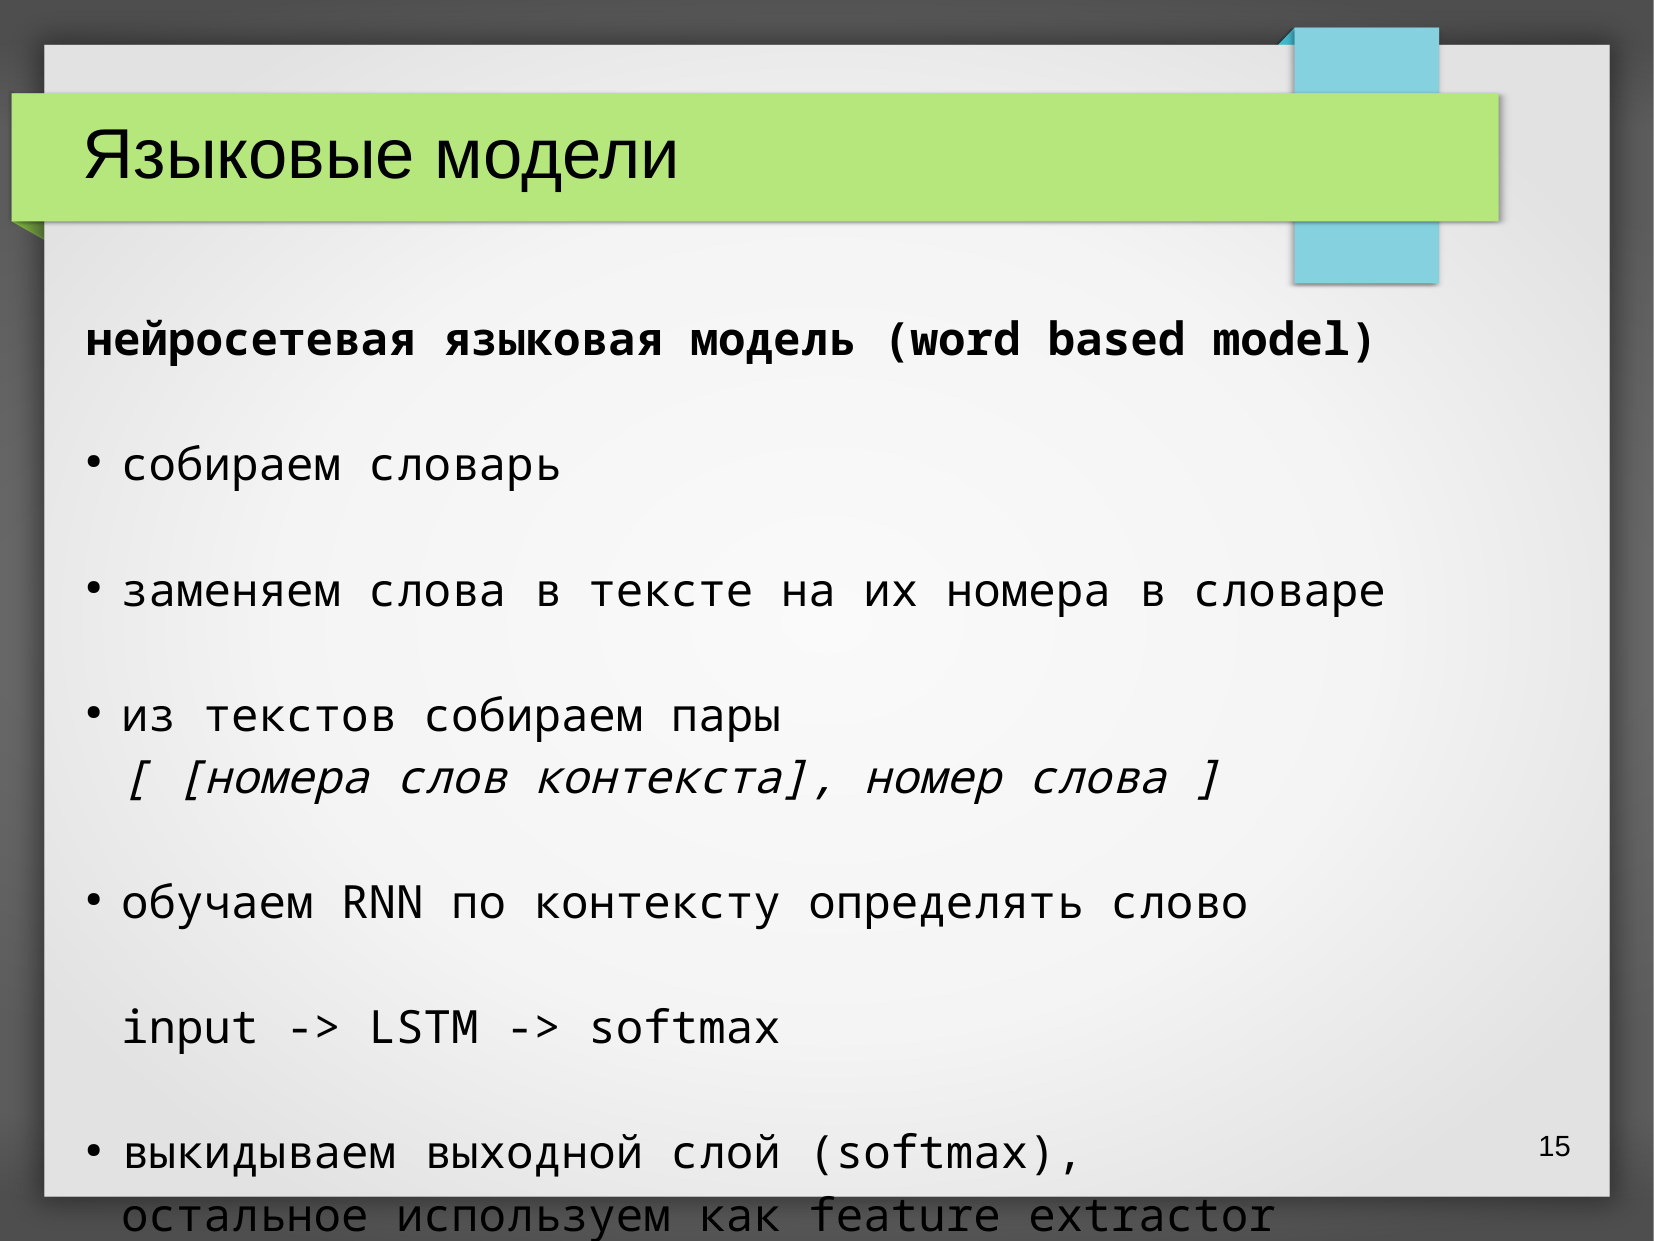

# Языковые модели
нейросетевая языковая модель (word based model)
собираем словарь
заменяем слова в тексте на их номера в словаре
из текстов собираем пары
[ [номера слов контекста], номер слова ]
обучаем RNN по контексту определять слово
input -> LSTM -> softmax
выкидываем выходной слой (softmax),
остальное используем как feature extractor
15